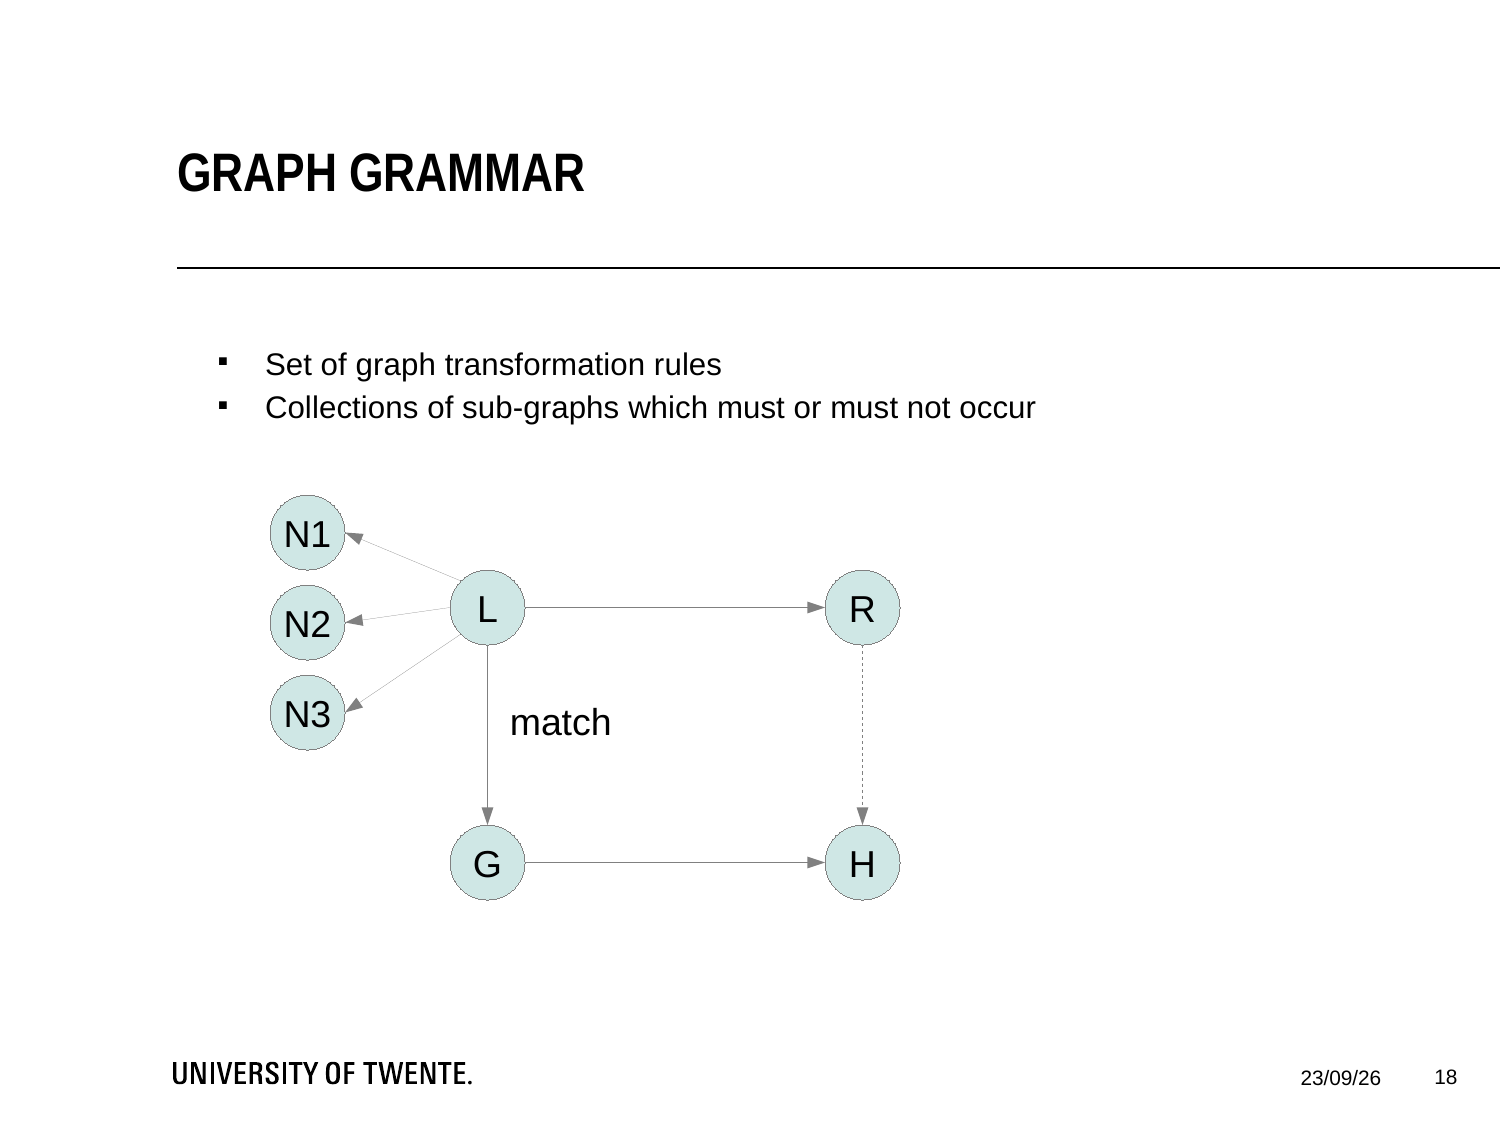

# GRAPH GRAMMAR
Set of graph transformation rules
Collections of sub-graphs which must or must not occur
N1
L
R
N2
N3
match
G
H